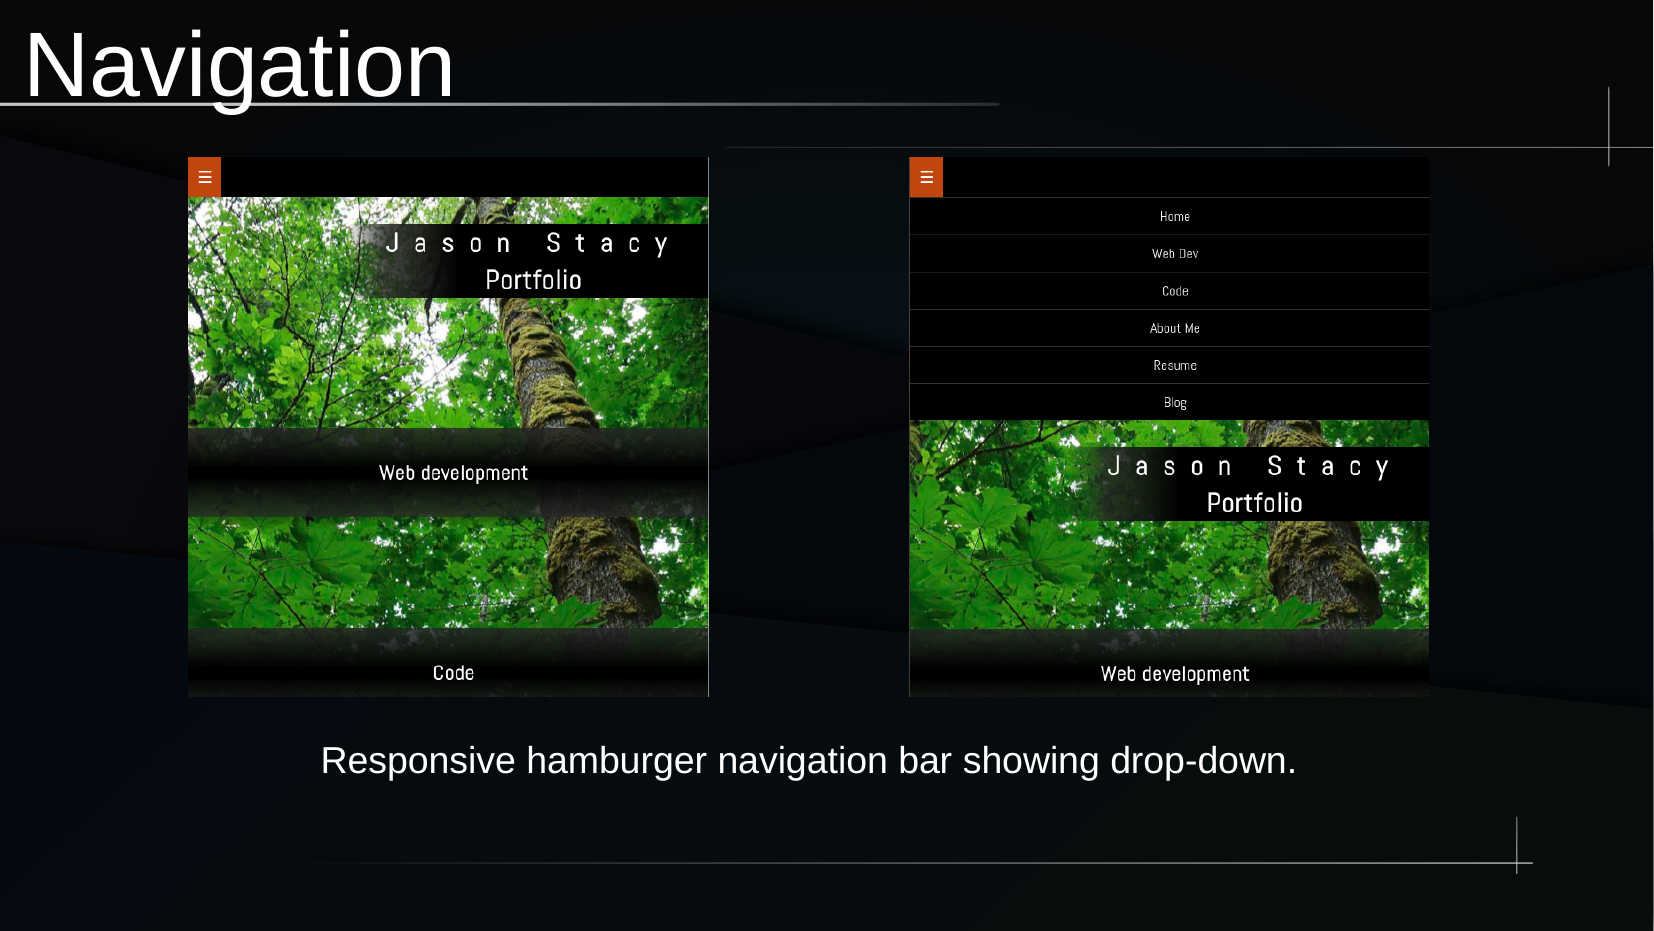

# Navigation
Responsive hamburger navigation bar showing drop-down.